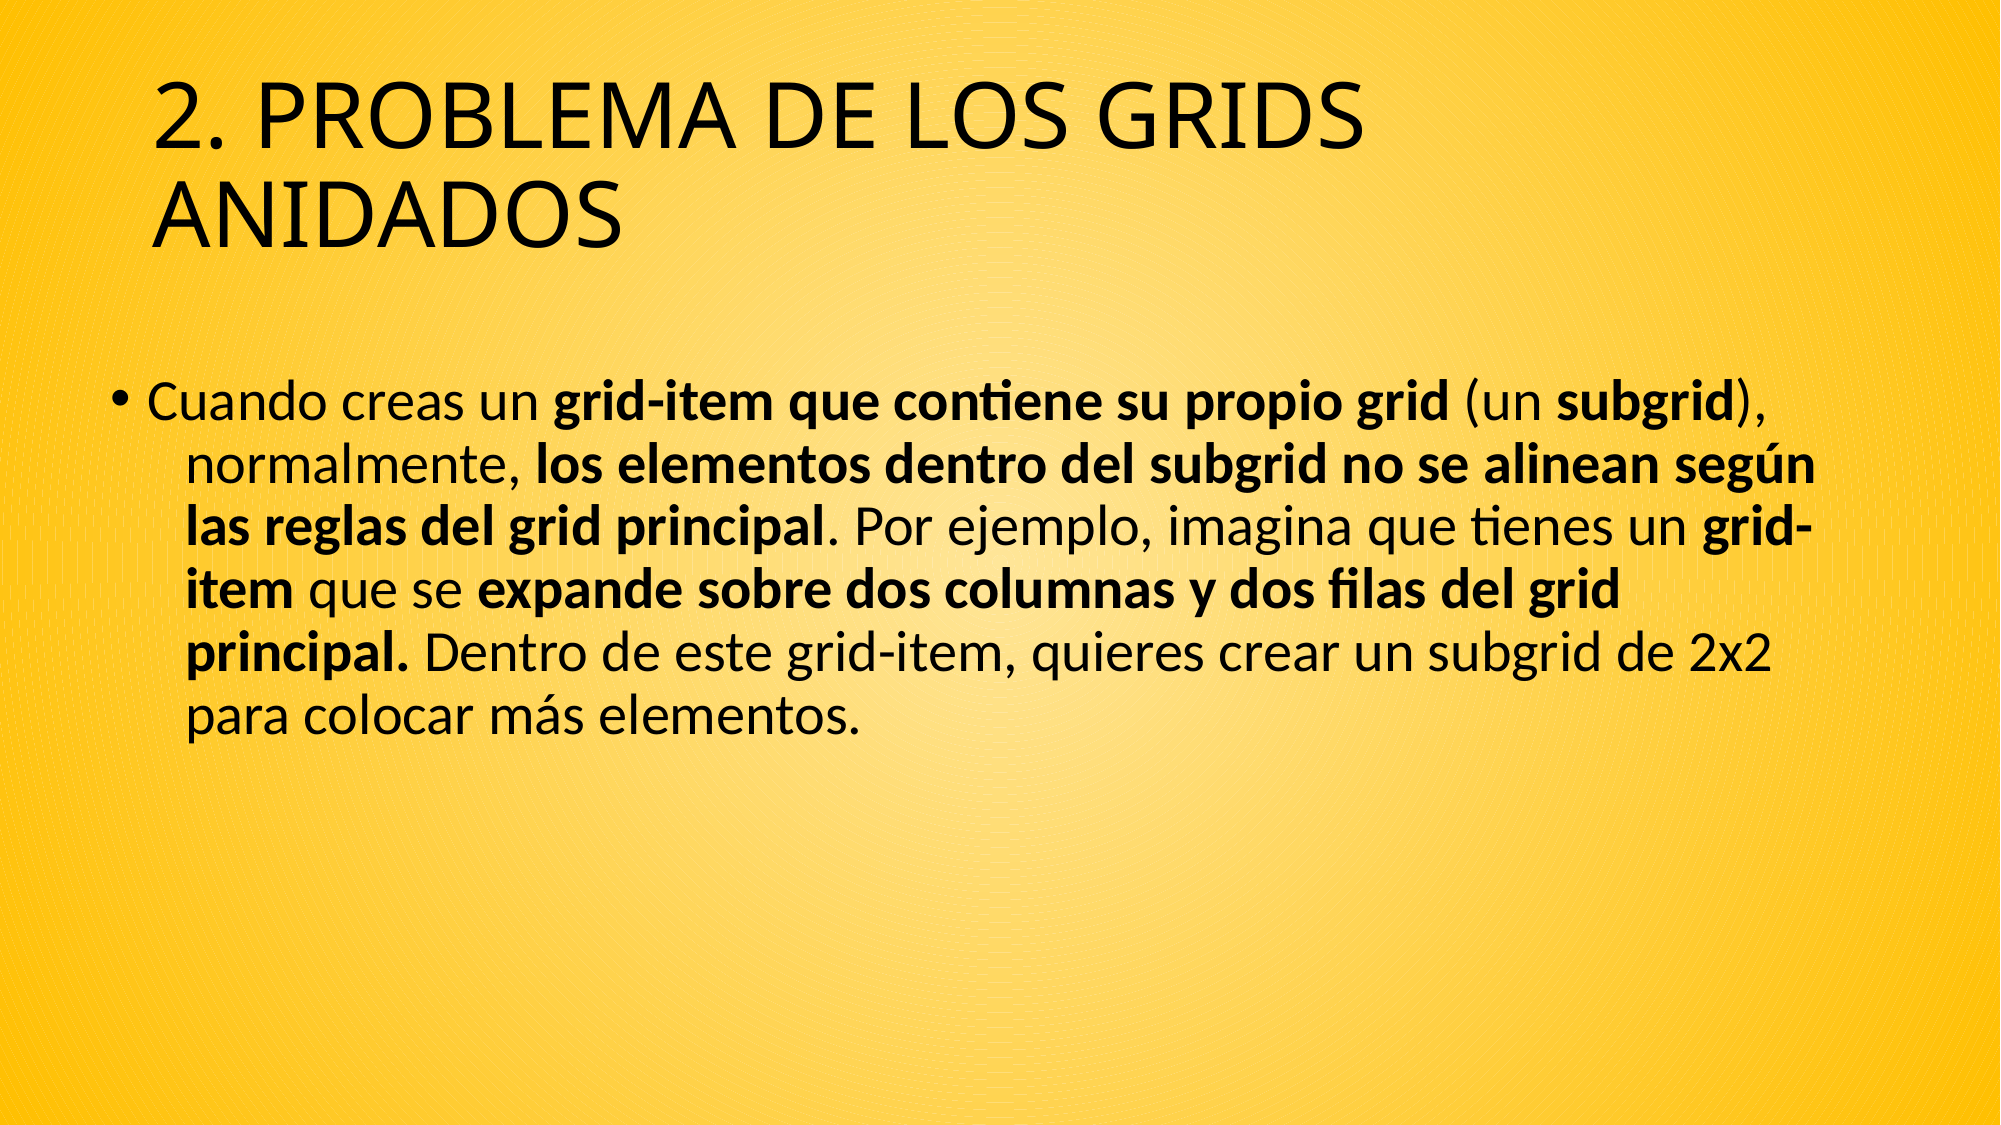

# 2. PROBLEMA DE LOS GRIDS ANIDADOS
Cuando creas un grid-item que contiene su propio grid (un subgrid), normalmente, los elementos dentro del subgrid no se alinean según las reglas del grid principal. Por ejemplo, imagina que tienes un grid-item que se expande sobre dos columnas y dos filas del grid principal. Dentro de este grid-item, quieres crear un subgrid de 2x2 para colocar más elementos.